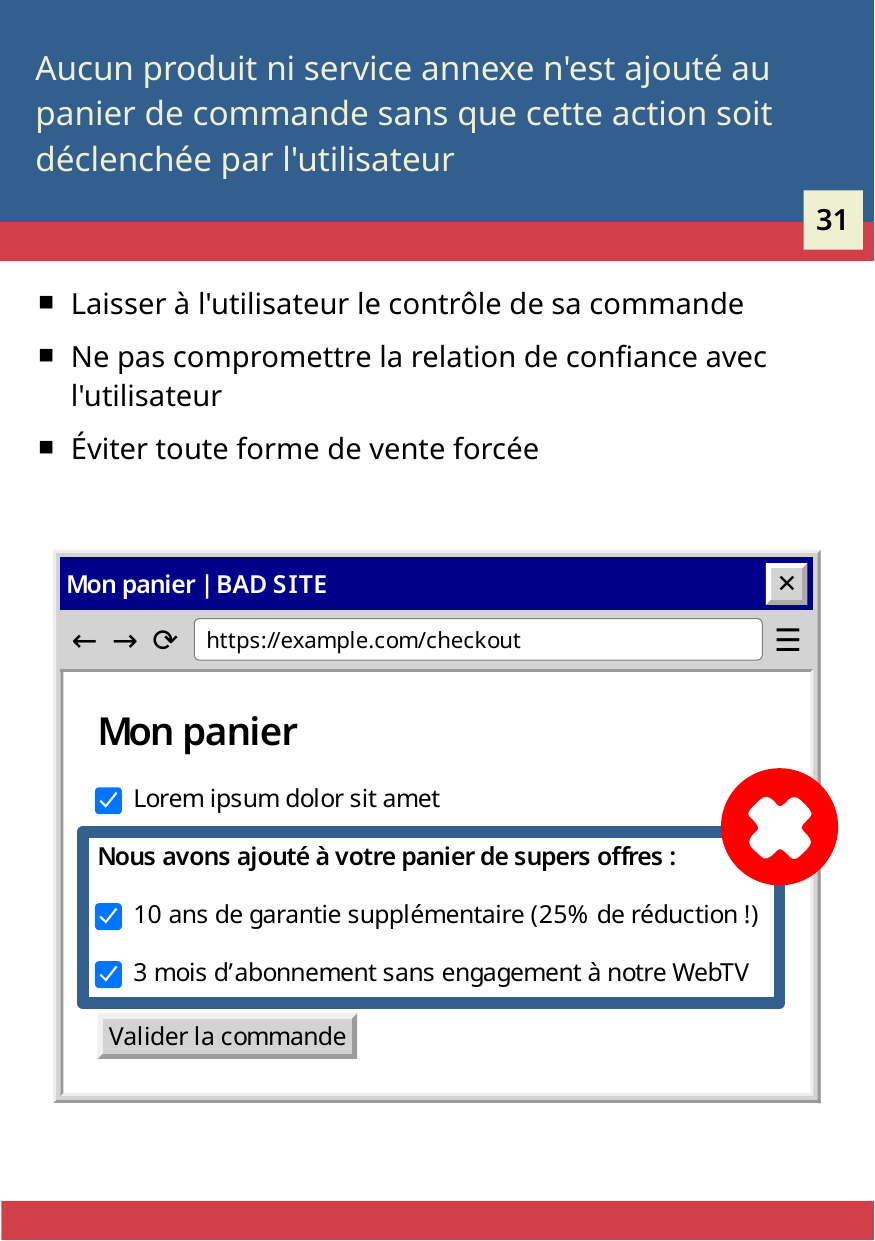

# Aucun produit ni service annexe n'est ajouté au panier de commande sans que cette action soit déclenchée par l'utilisateur
31
Laisser à l'utilisateur le contrôle de sa commande
Ne pas compromettre la relation de confiance avec l'utilisateur
Éviter toute forme de vente forcée